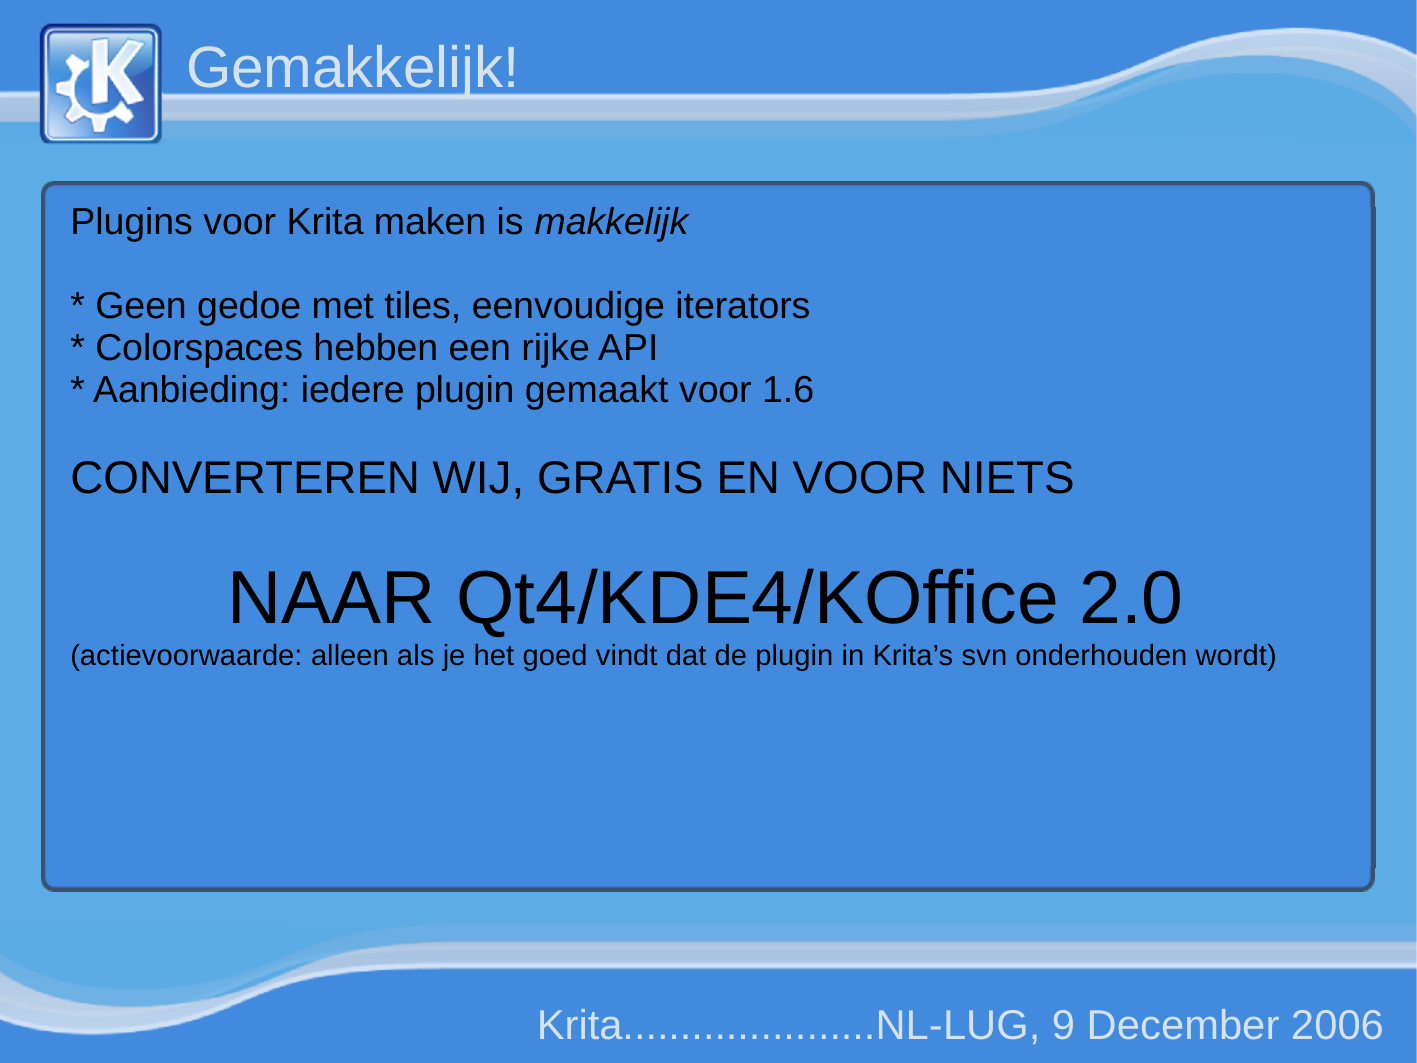

Gemakkelijk!
Plugins voor Krita maken is makkelijk
* Geen gedoe met tiles, eenvoudige iterators
* Colorspaces hebben een rijke API
* Aanbieding: iedere plugin gemaakt voor 1.6
CONVERTEREN WIJ, GRATIS EN VOOR NIETS
NAAR Qt4/KDE4/KOffice 2.0
(actievoorwaarde: alleen als je het goed vindt dat de plugin in Krita’s svn onderhouden wordt)